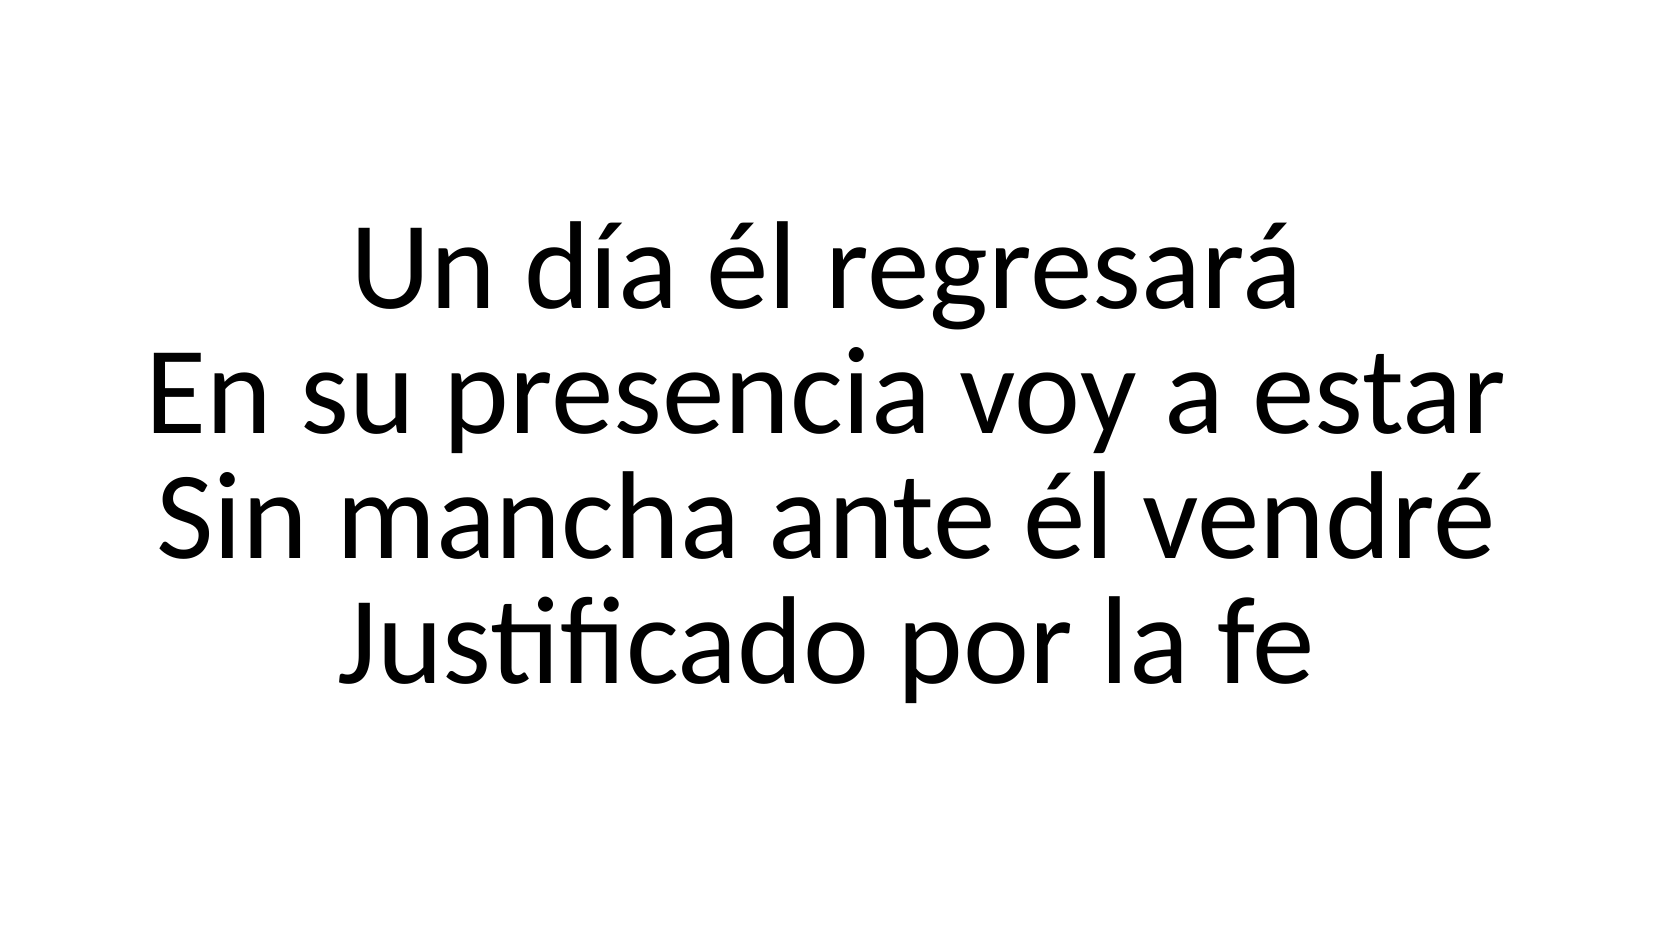

# Un día él regresará En su presencia voy a estar Sin mancha ante él vendré Justificado por la fe